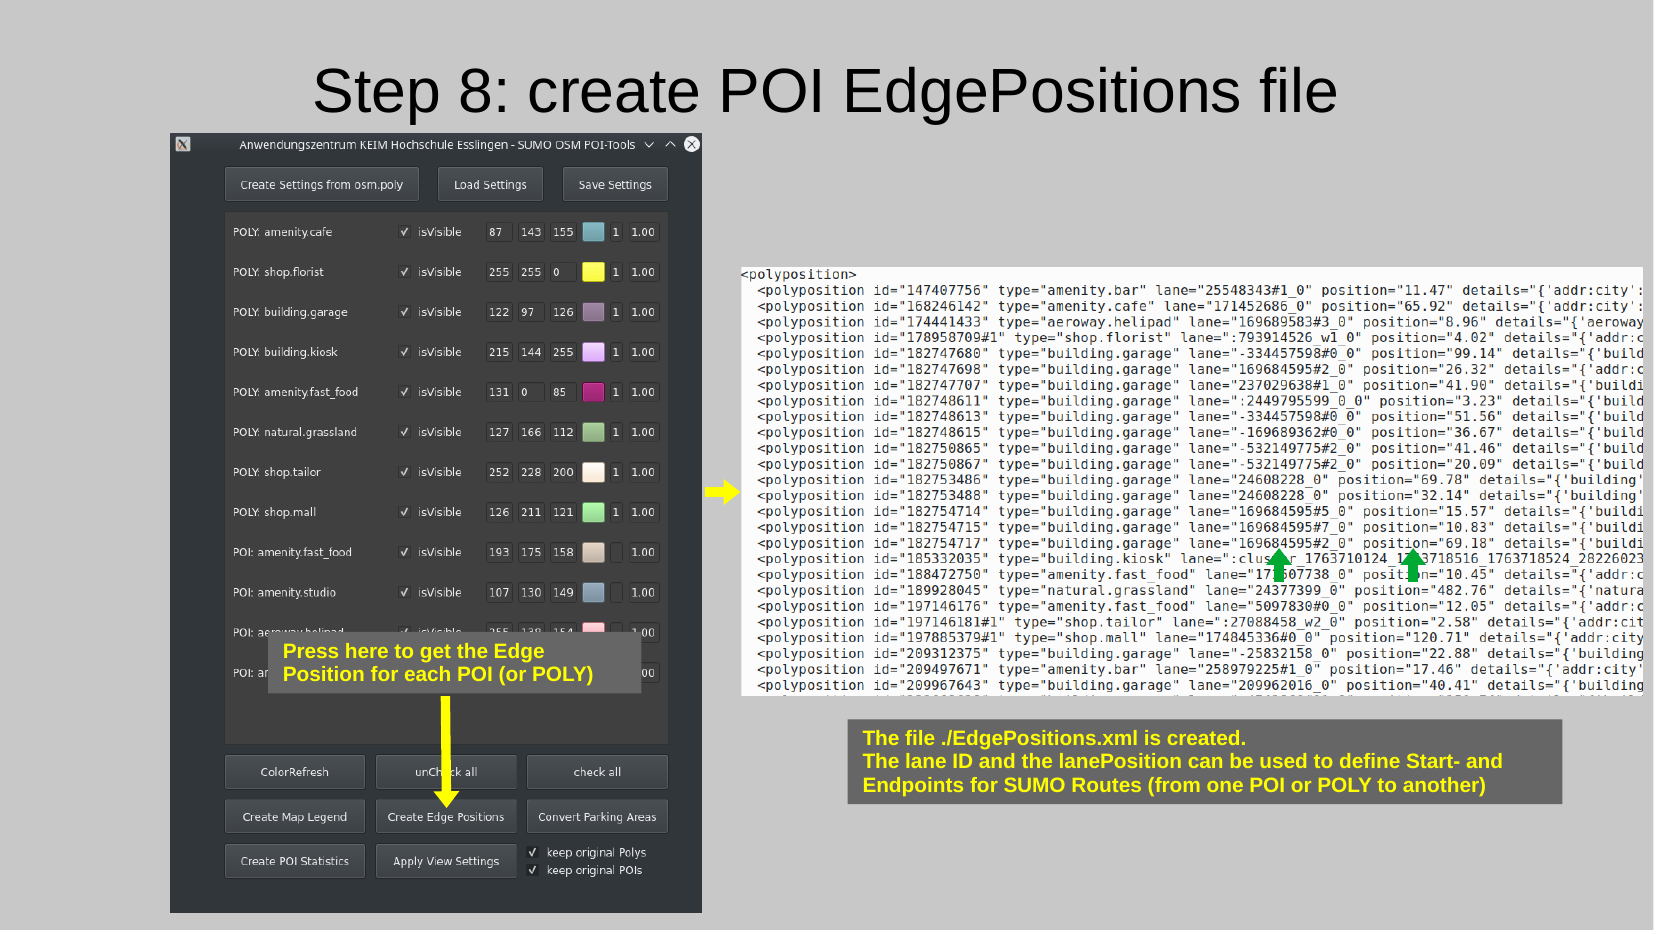

# Step 8: create POI EdgePositions file
Press here to get the Edge Position for each POI (or POLY)
The file ./EdgePositions.xml is created.
The lane ID and the lanePosition can be used to define Start- and Endpoints for SUMO Routes (from one POI or POLY to another)